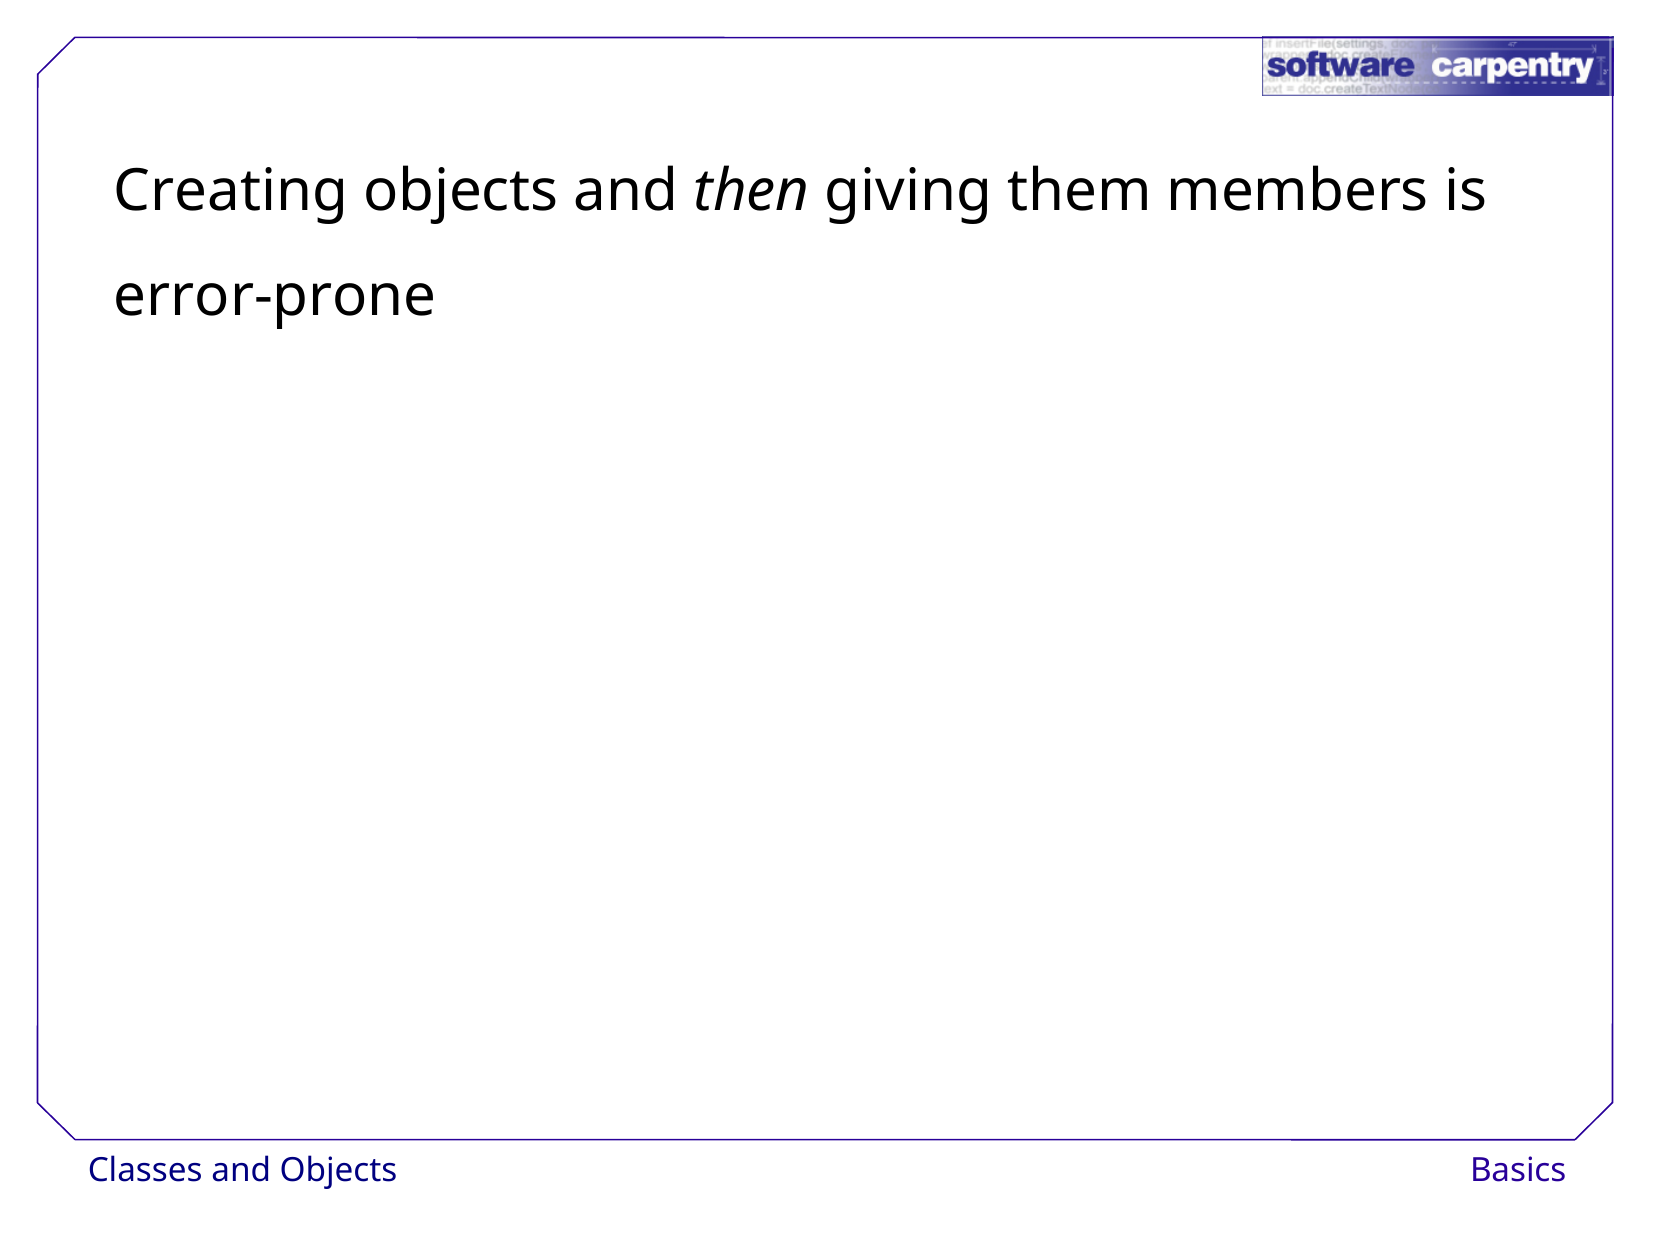

Creating objects and then giving them members is
error-prone